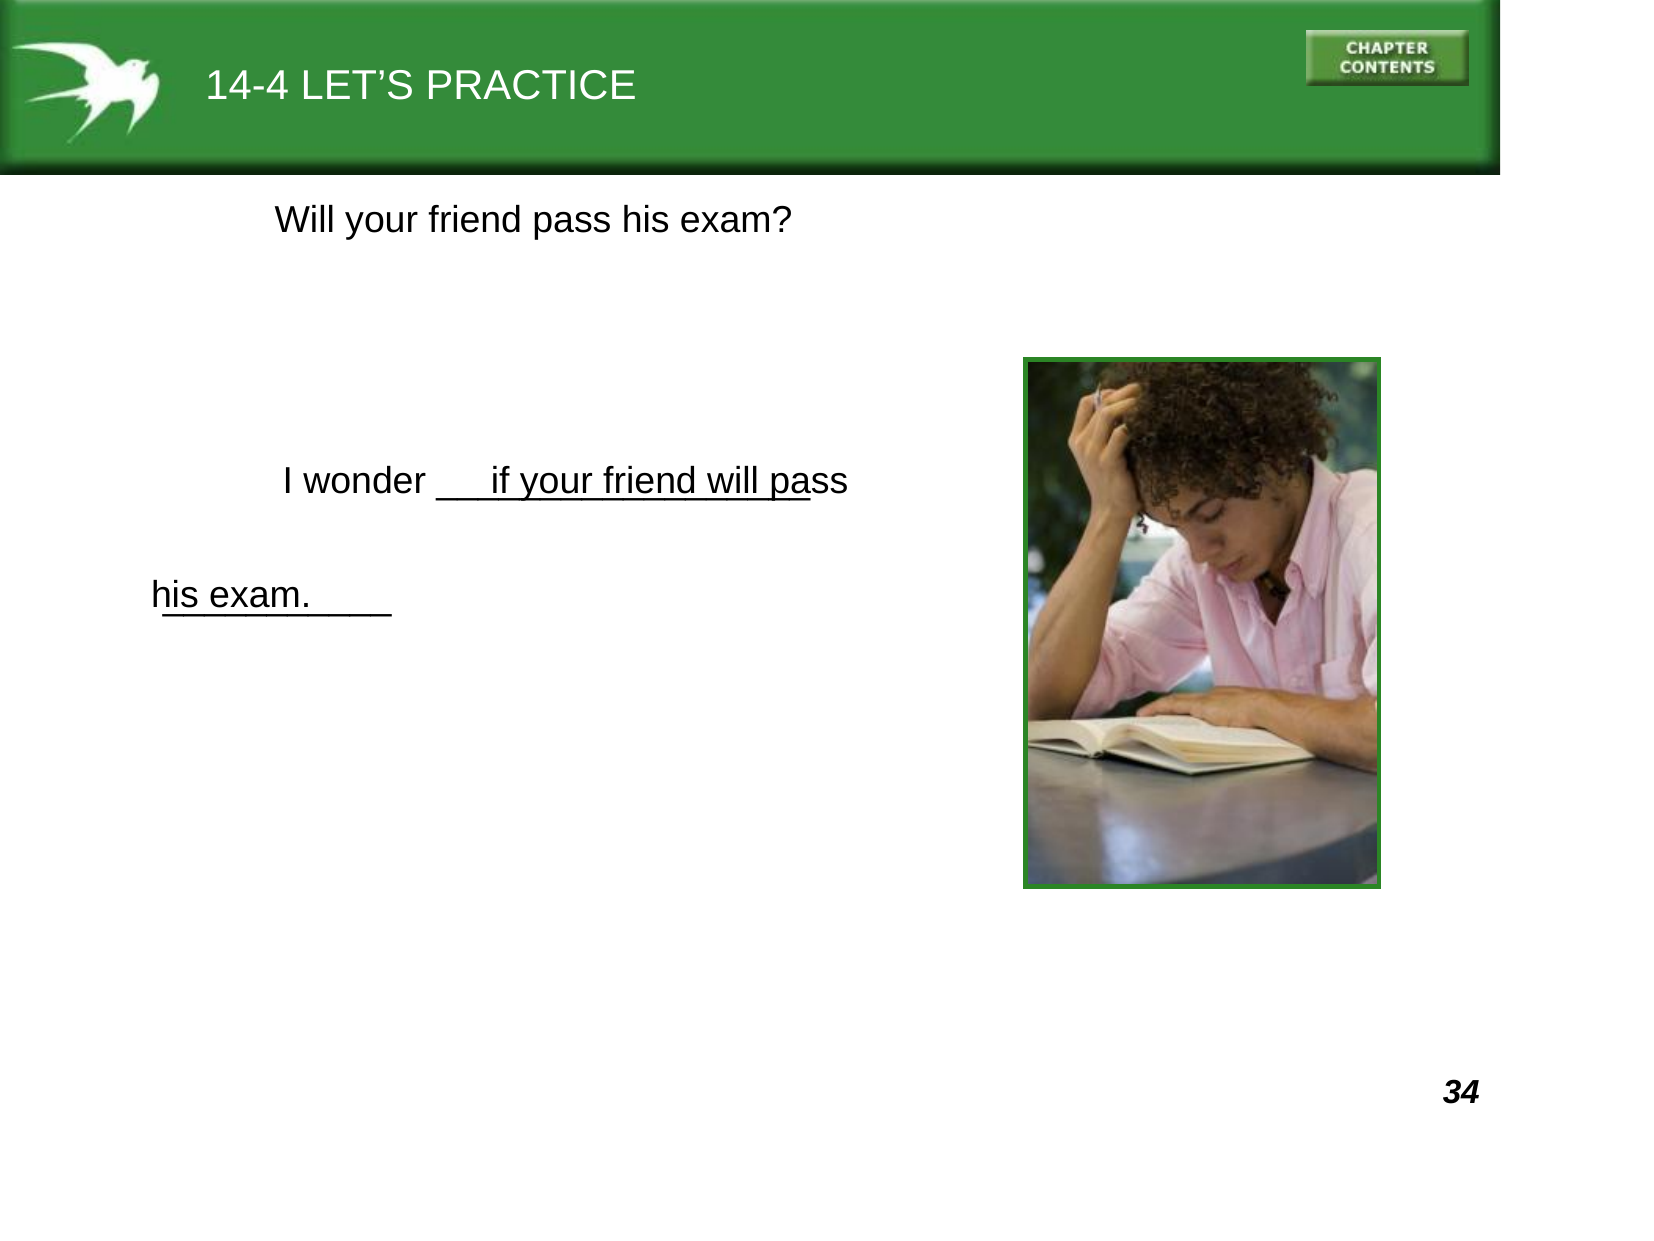

14-4 LET’S PRACTICE
Will your friend pass his exam?
I wonder __________________
if your friend will pass
his exam.
___________